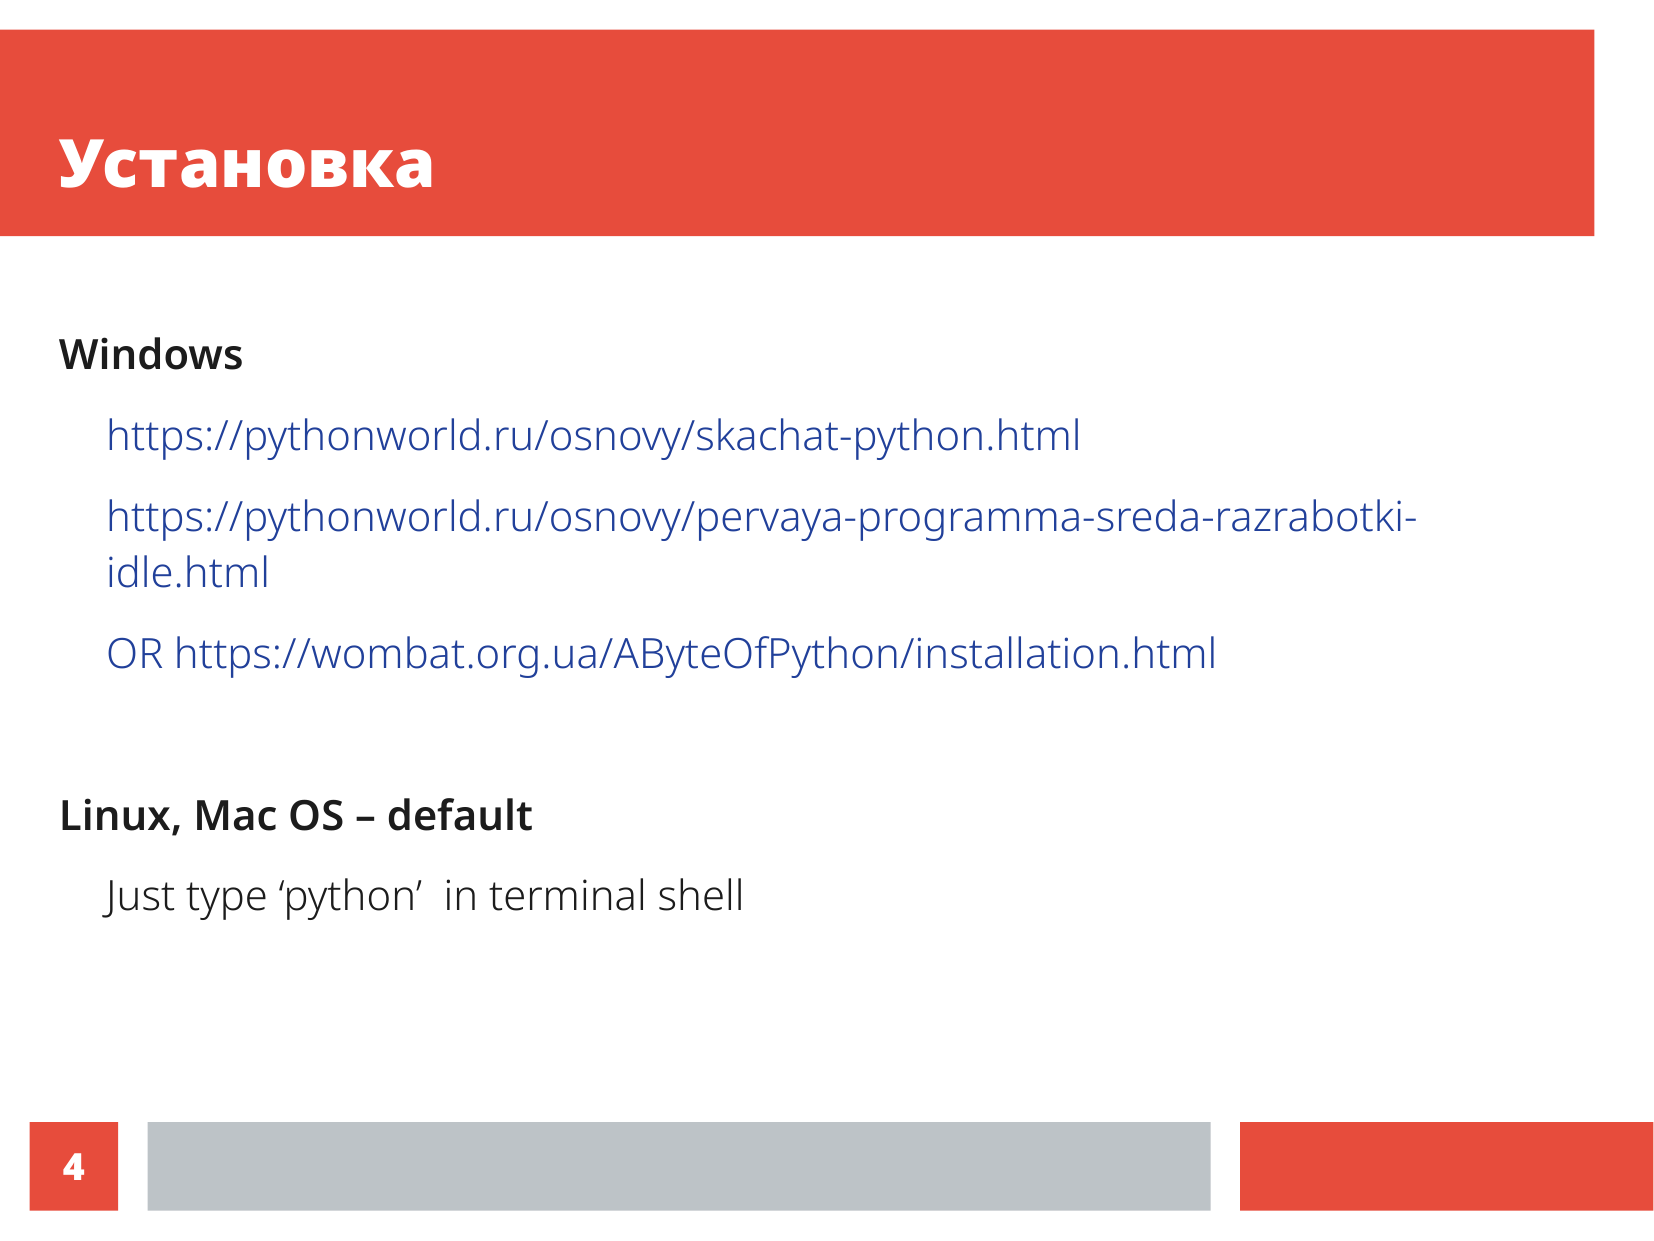

# Установка
Windows
https://pythonworld.ru/osnovy/skachat-python.html
https://pythonworld.ru/osnovy/pervaya-programma-sreda-razrabotki-idle.html
OR https://wombat.org.ua/AByteOfPython/installation.html
Linux, Mac OS – default
Just type ‘python’ in terminal shell
4